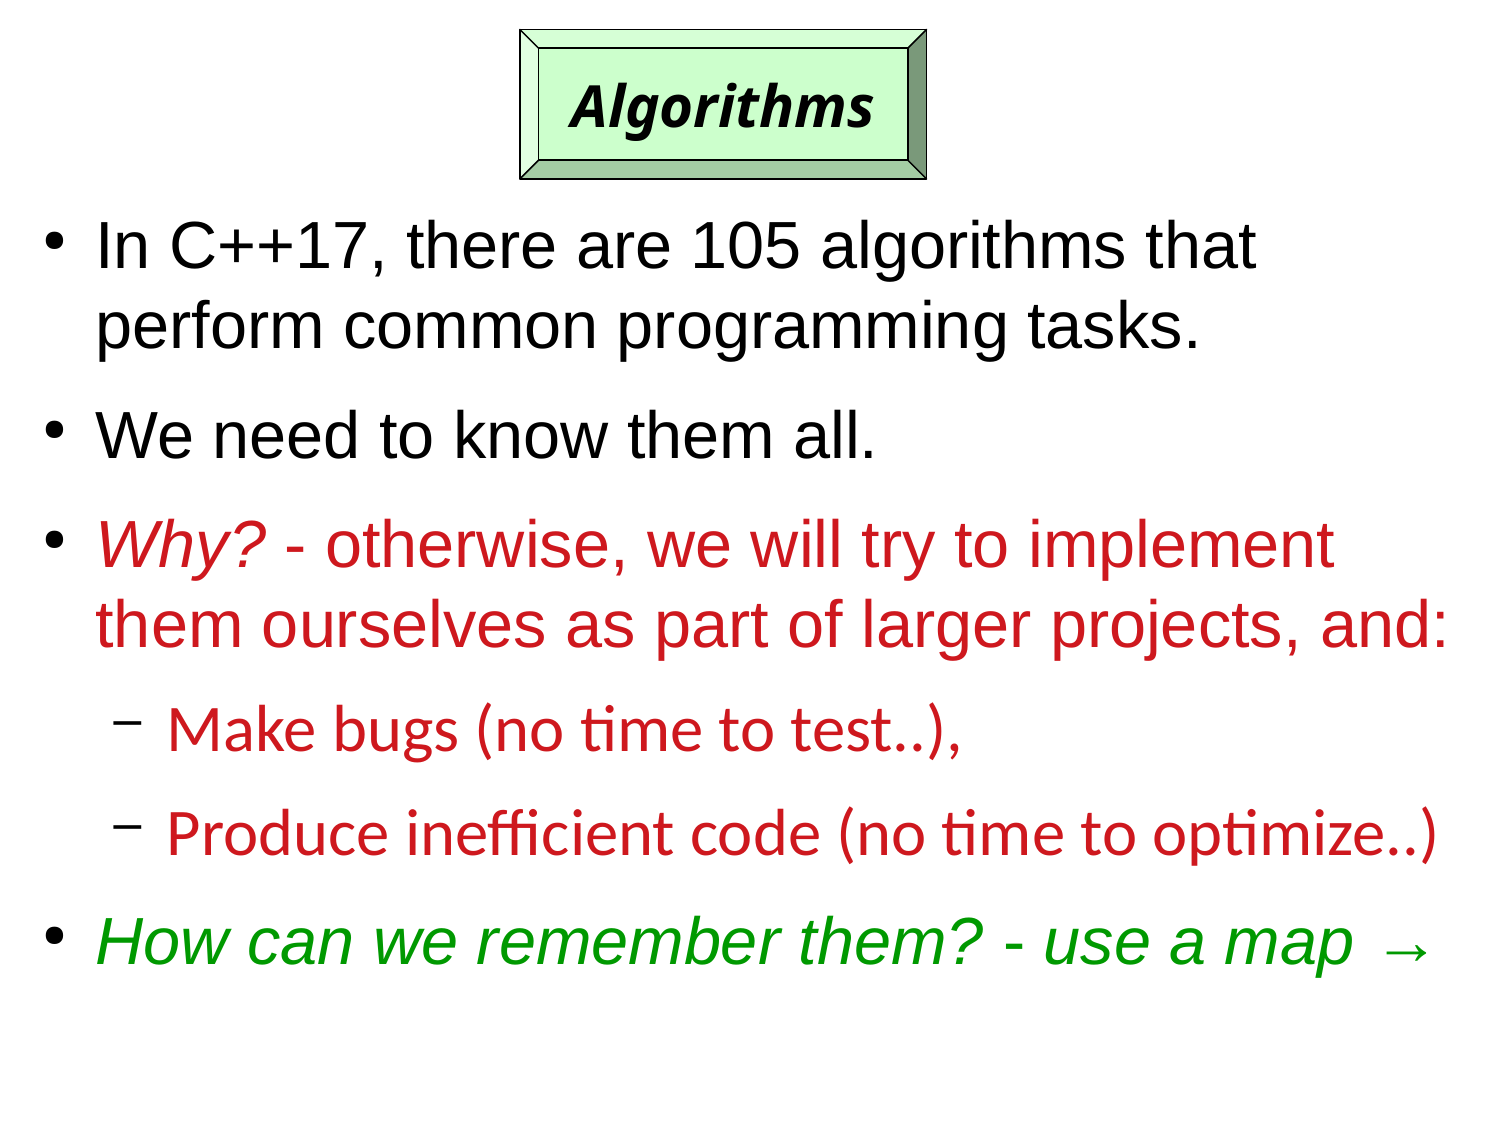

Algorithms
# In C++17, there are 105 algorithms that perform common programming tasks.
We need to know them all.
Why? - otherwise, we will try to implement them ourselves as part of larger projects, and:
Make bugs (no time to test..),
Produce inefficient code (no time to optimize..)
How can we remember them? - use a map →